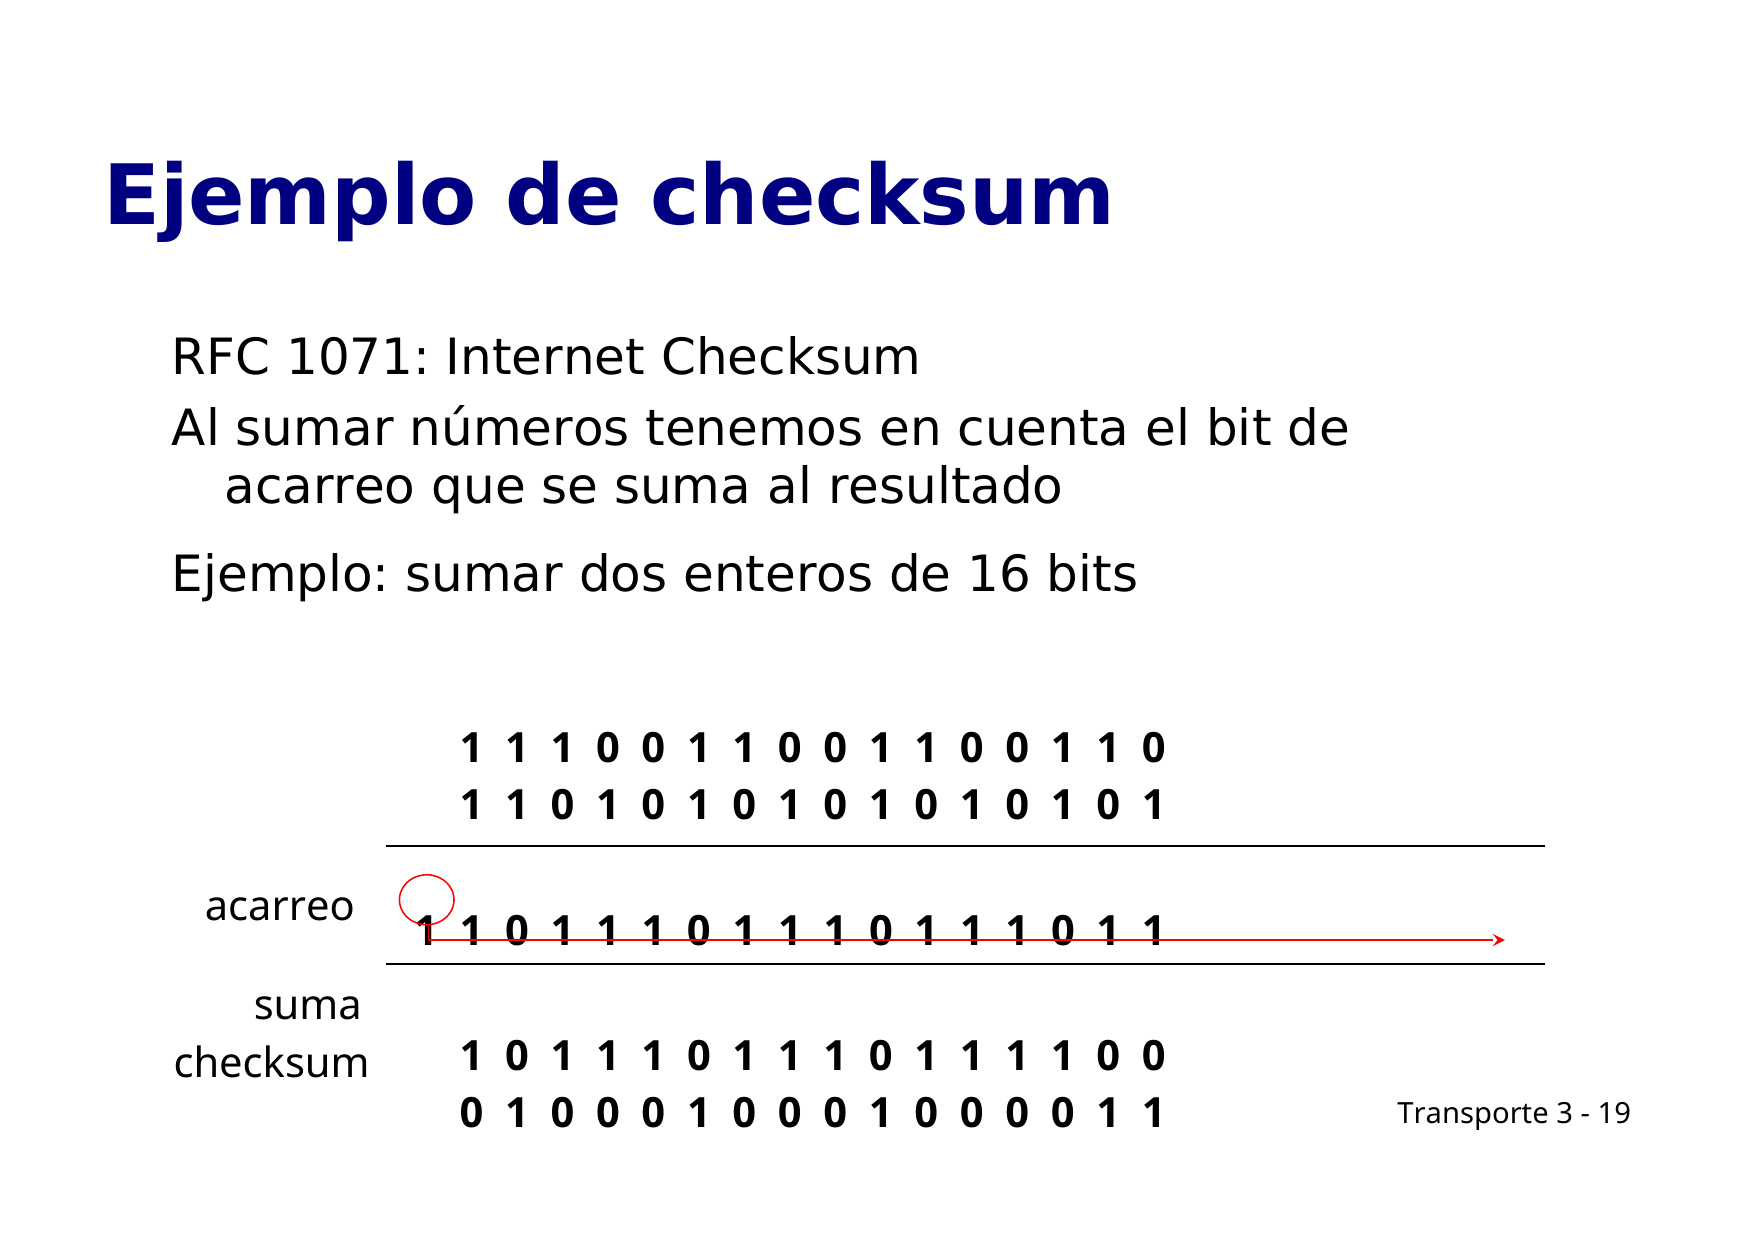

# Ejemplo de checksum
RFC 1071: Internet Checksum
Al sumar números tenemos en cuenta el bit de acarreo que se suma al resultado
Ejemplo: sumar dos enteros de 16 bits
1 1 1 1 0 0 1 1 0 0 1 1 0 0 1 1 0
1 1 1 0 1 0 1 0 1 0 1 0 1 0 1 0 1
1 1 0 1 1 1 0 1 1 1 0 1 1 1 0 1 1
1 1 0 1 1 1 0 1 1 1 0 1 1 1 1 0 0
1 0 1 0 0 0 1 0 0 0 1 0 0 0 0 1 1
acarreo
suma
checksum